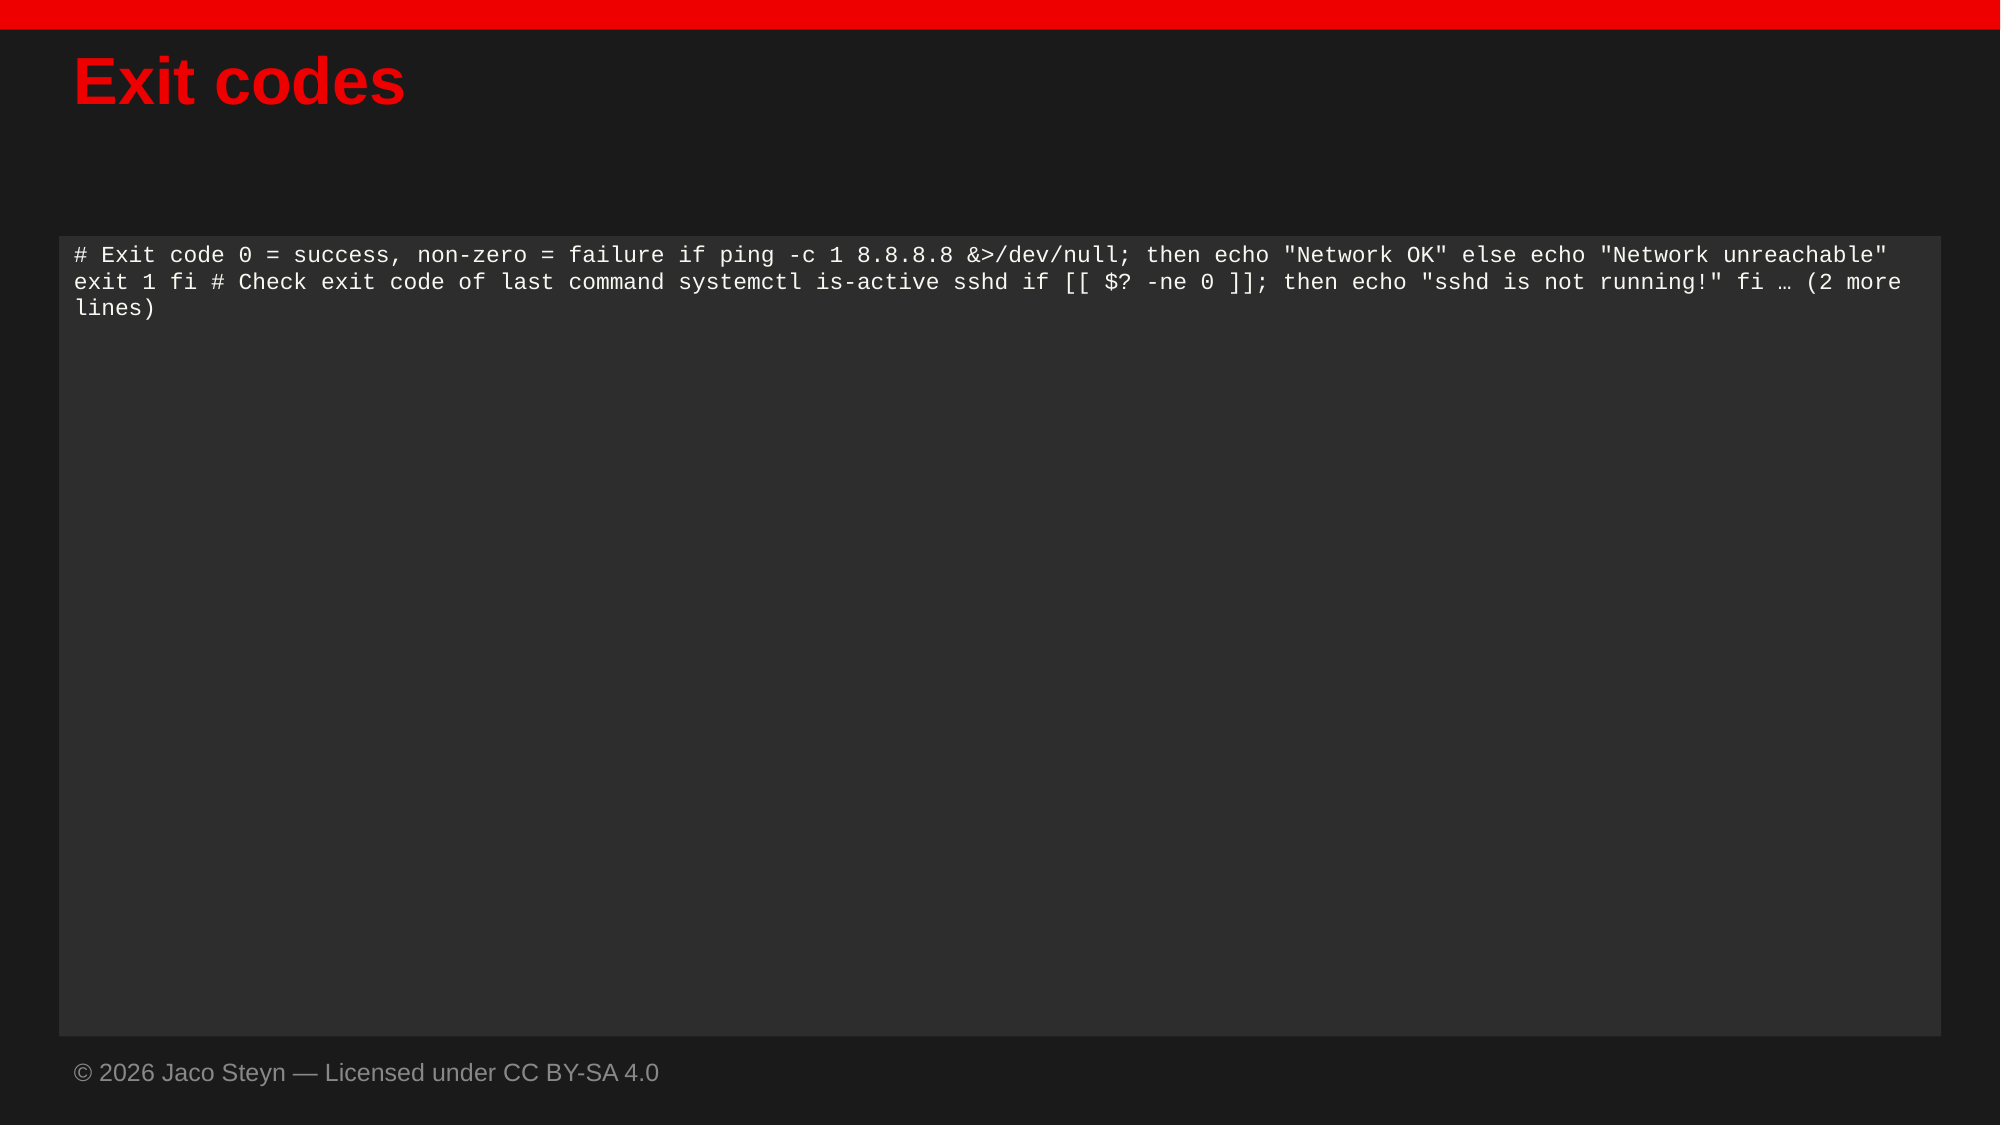

Exit codes
# Exit code 0 = success, non-zero = failure if ping -c 1 8.8.8.8 &>/dev/null; then echo "Network OK" else echo "Network unreachable" exit 1 fi # Check exit code of last command systemctl is-active sshd if [[ $? -ne 0 ]]; then echo "sshd is not running!" fi … (2 more lines)
© 2026 Jaco Steyn — Licensed under CC BY-SA 4.0